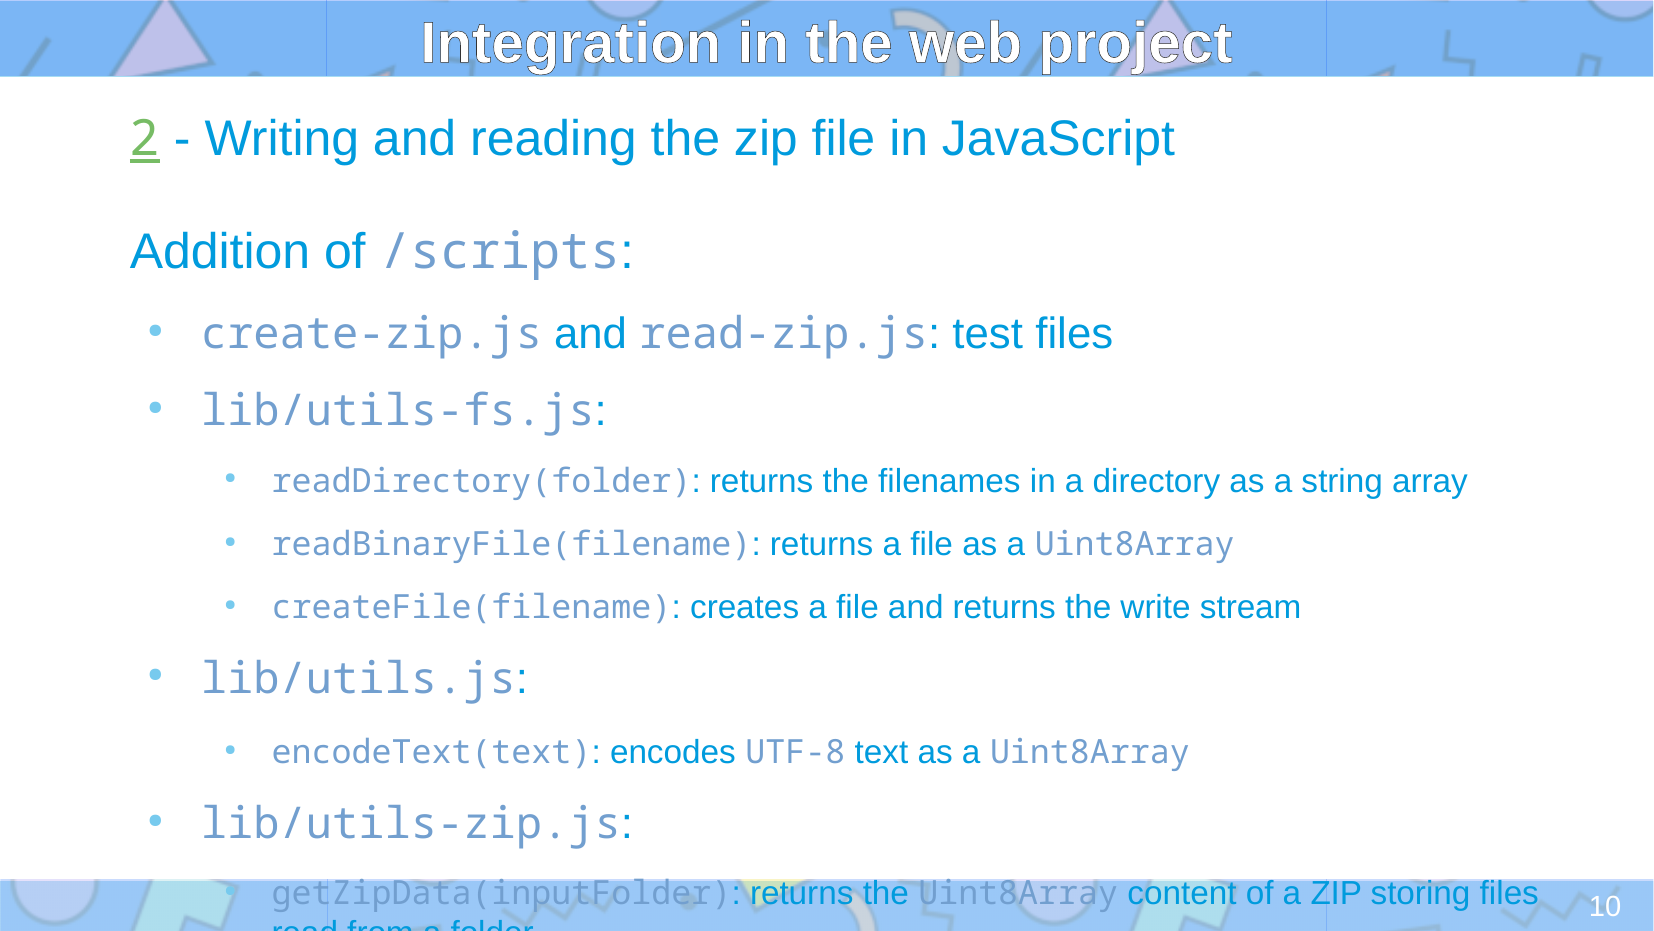

# Integration in the web project
2 - Writing and reading the zip file in JavaScript
Addition of /scripts:
create-zip.js and read-zip.js: test files
lib/utils-fs.js:
readDirectory(folder): returns the filenames in a directory as a string array
readBinaryFile(filename): returns a file as a Uint8Array
createFile(filename): creates a file and returns the write stream
lib/utils.js:
encodeText(text): encodes UTF-8 text as a Uint8Array
lib/utils-zip.js:
getZipData(inputFolder): returns the Uint8Array content of a ZIP storing files read from a folder
10